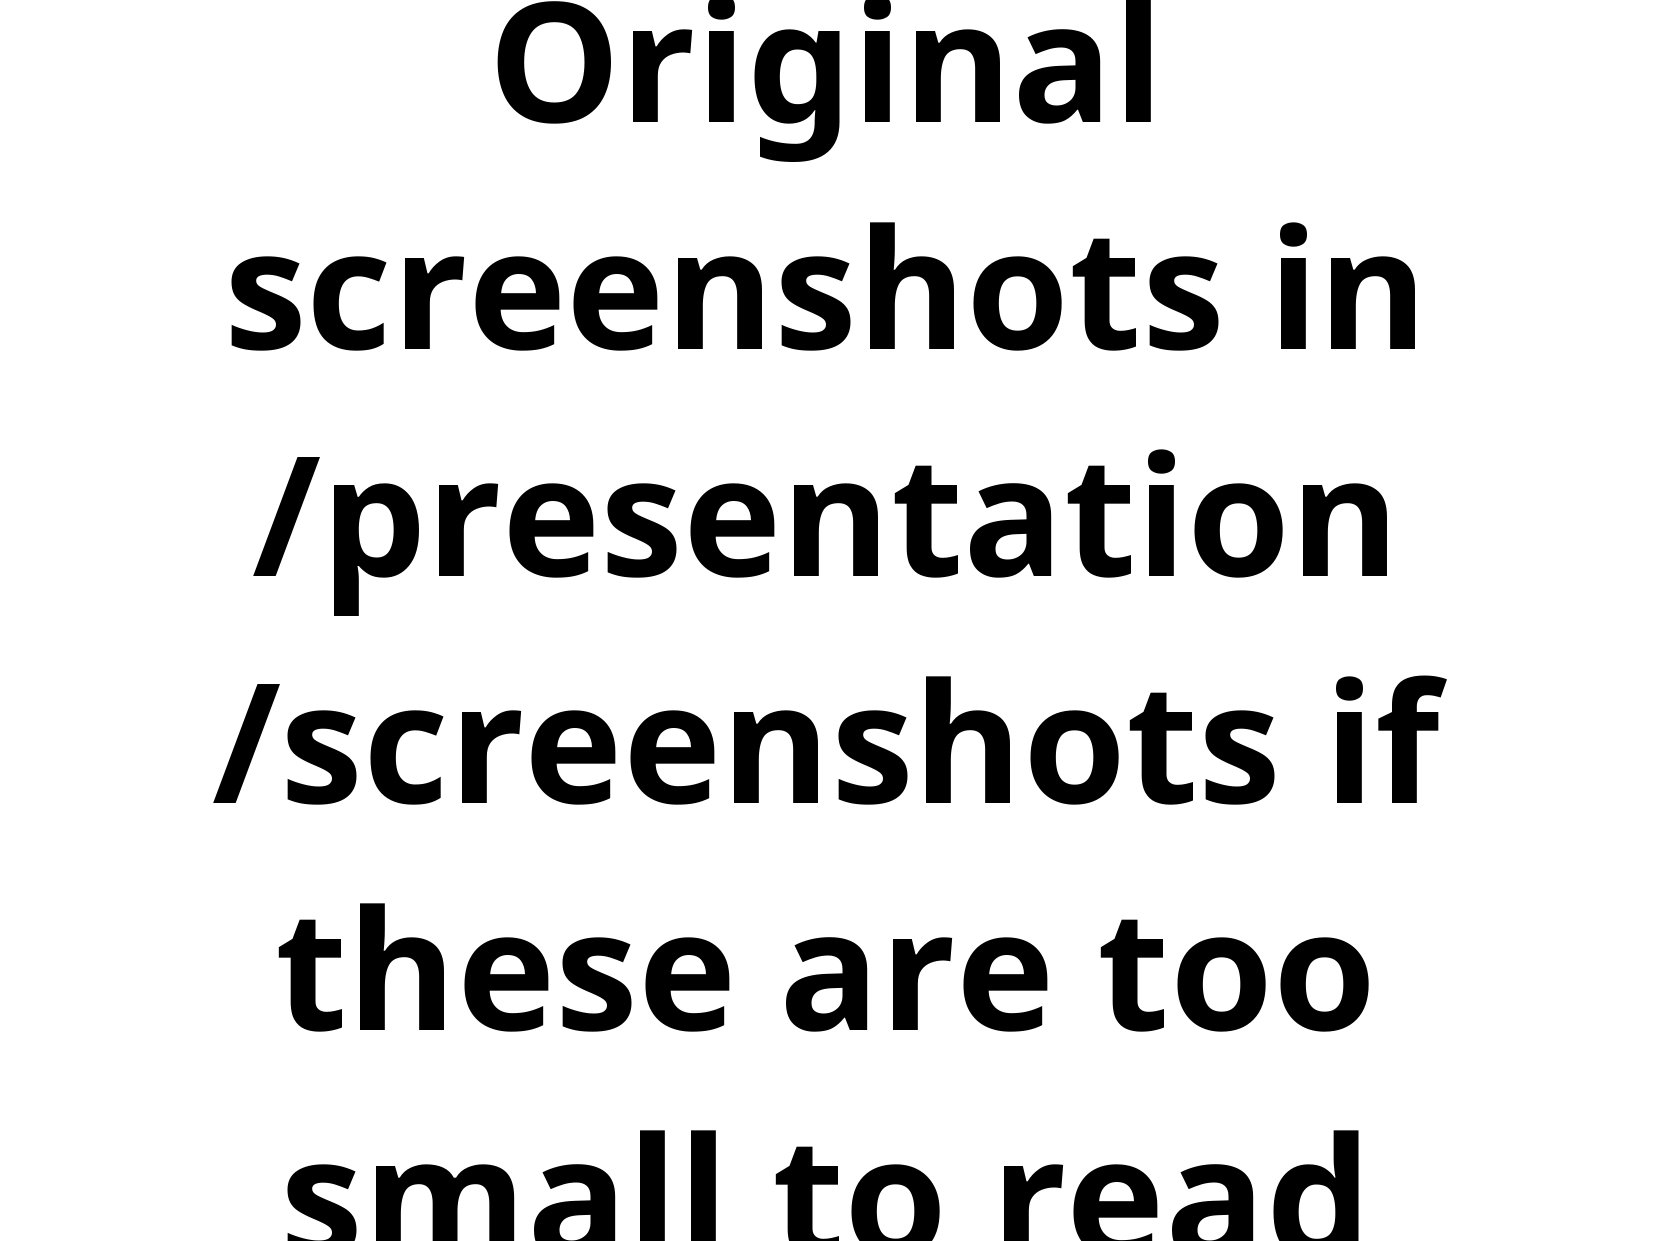

# Original screenshots in /presentation /screenshots if these are too small to read